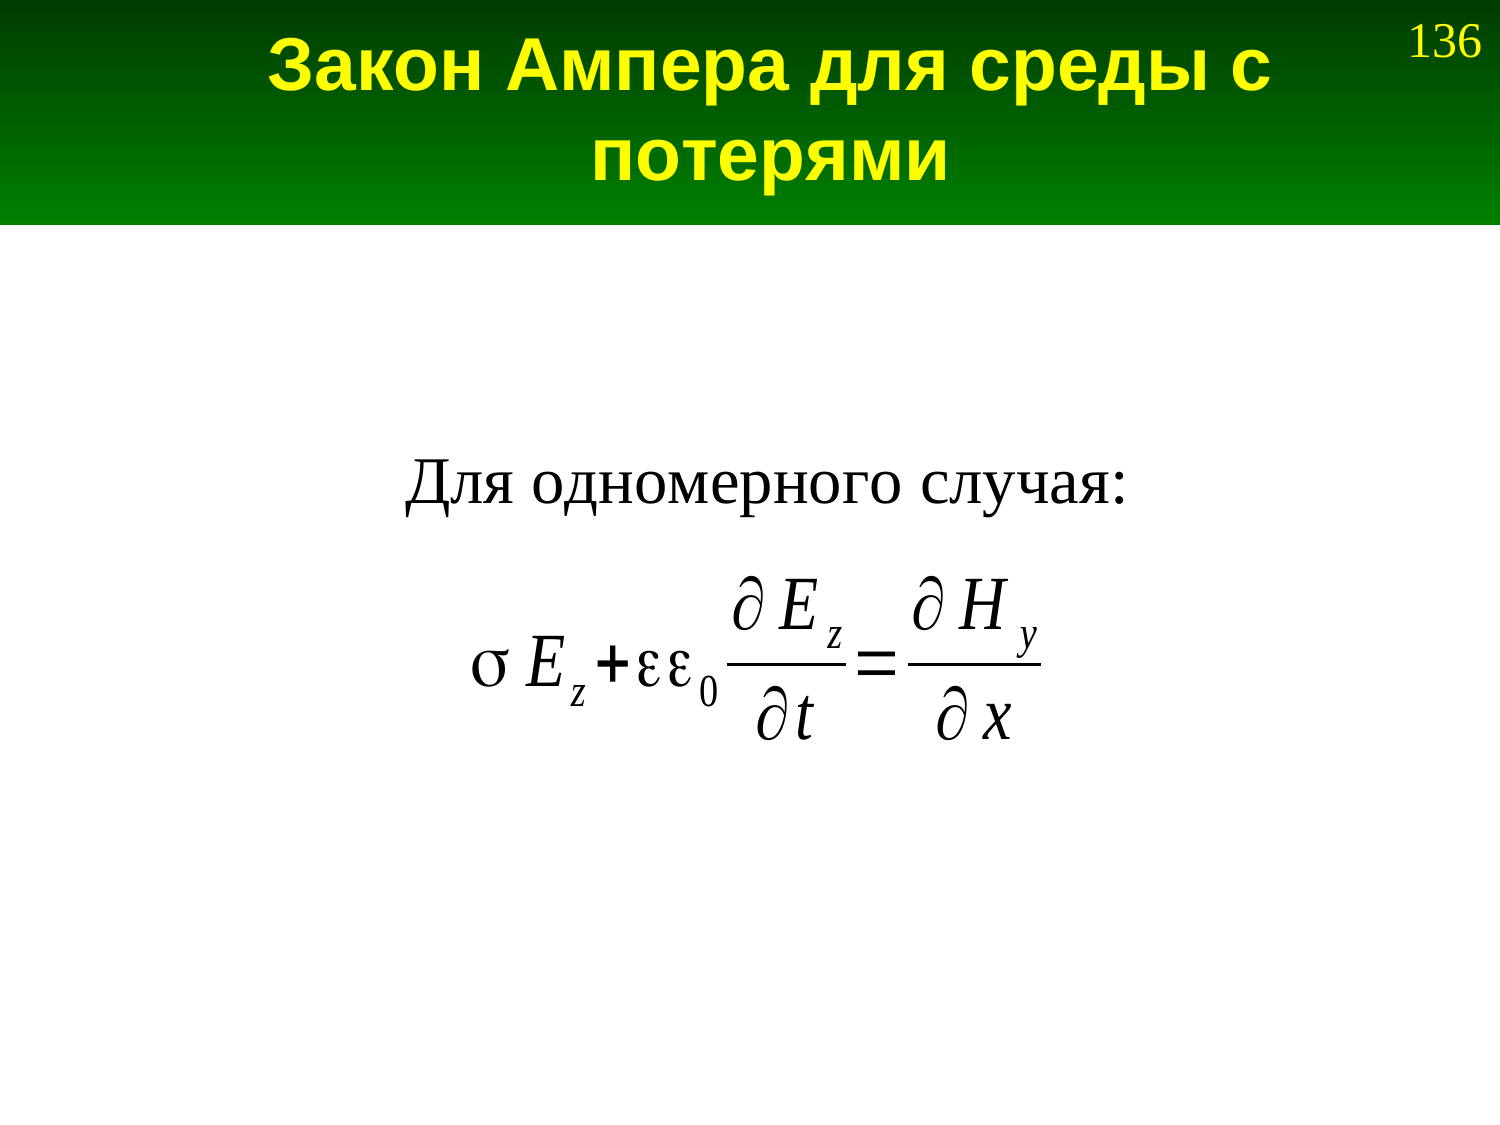

# Закон Ампера для среды с потерями
Для одномерного случая: